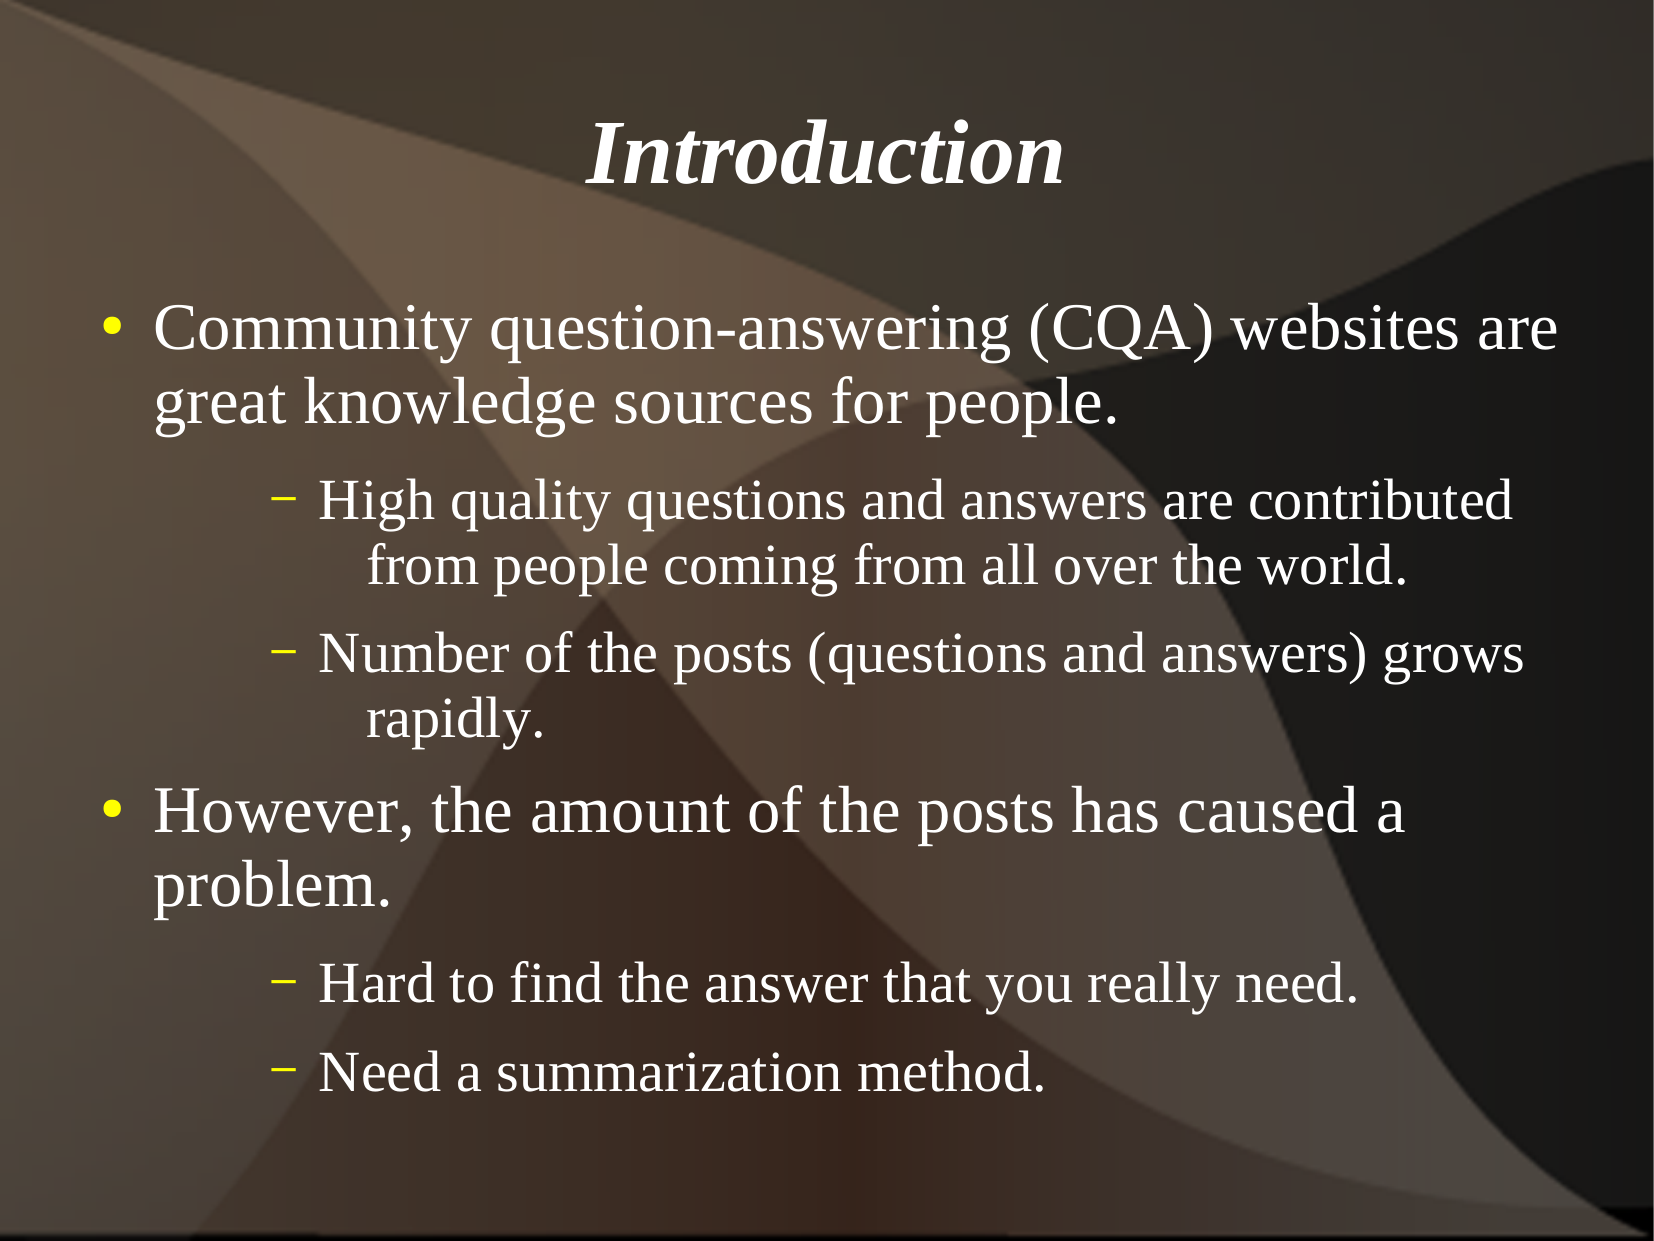

# Introduction
Community question-answering (CQA) websites are great knowledge sources for people.
High quality questions and answers are contributed from people coming from all over the world.
Number of the posts (questions and answers) grows rapidly.
However, the amount of the posts has caused a problem.
Hard to find the answer that you really need.
Need a summarization method.